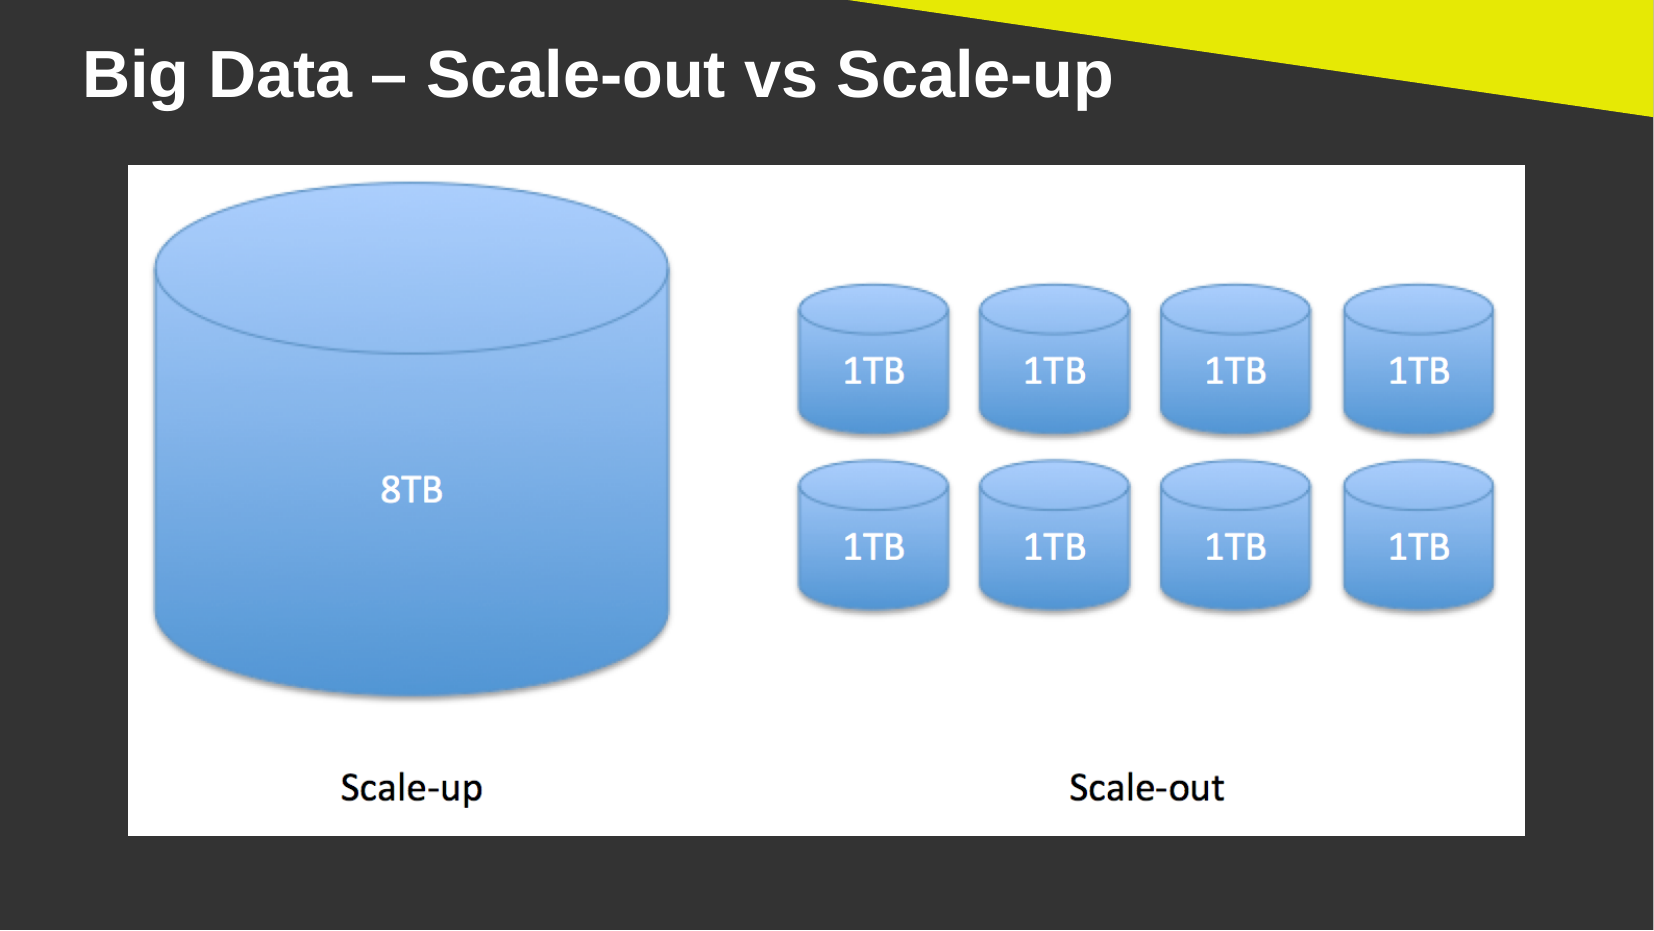

# Big Data – Scale-out vs Scale-up
| |
| --- |